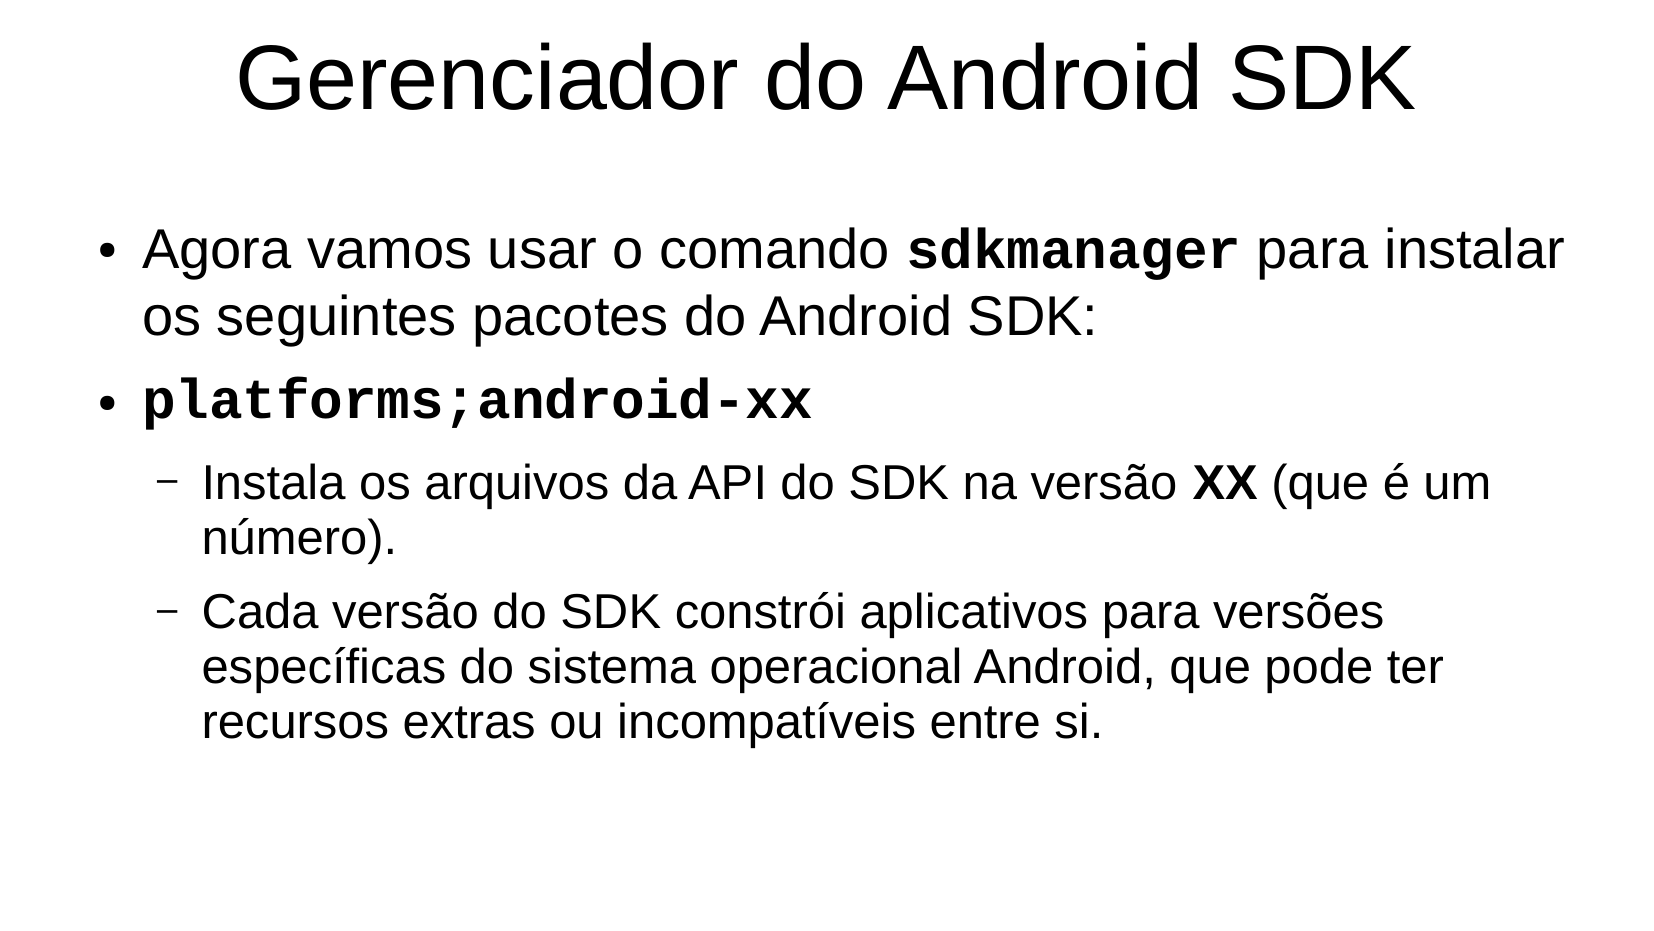

# Gerenciador do Android SDK
Agora vamos usar o comando sdkmanager para instalar os seguintes pacotes do Android SDK:
platforms;android-xx
Instala os arquivos da API do SDK na versão XX (que é um número).
Cada versão do SDK constrói aplicativos para versões específicas do sistema operacional Android, que pode ter recursos extras ou incompatíveis entre si.